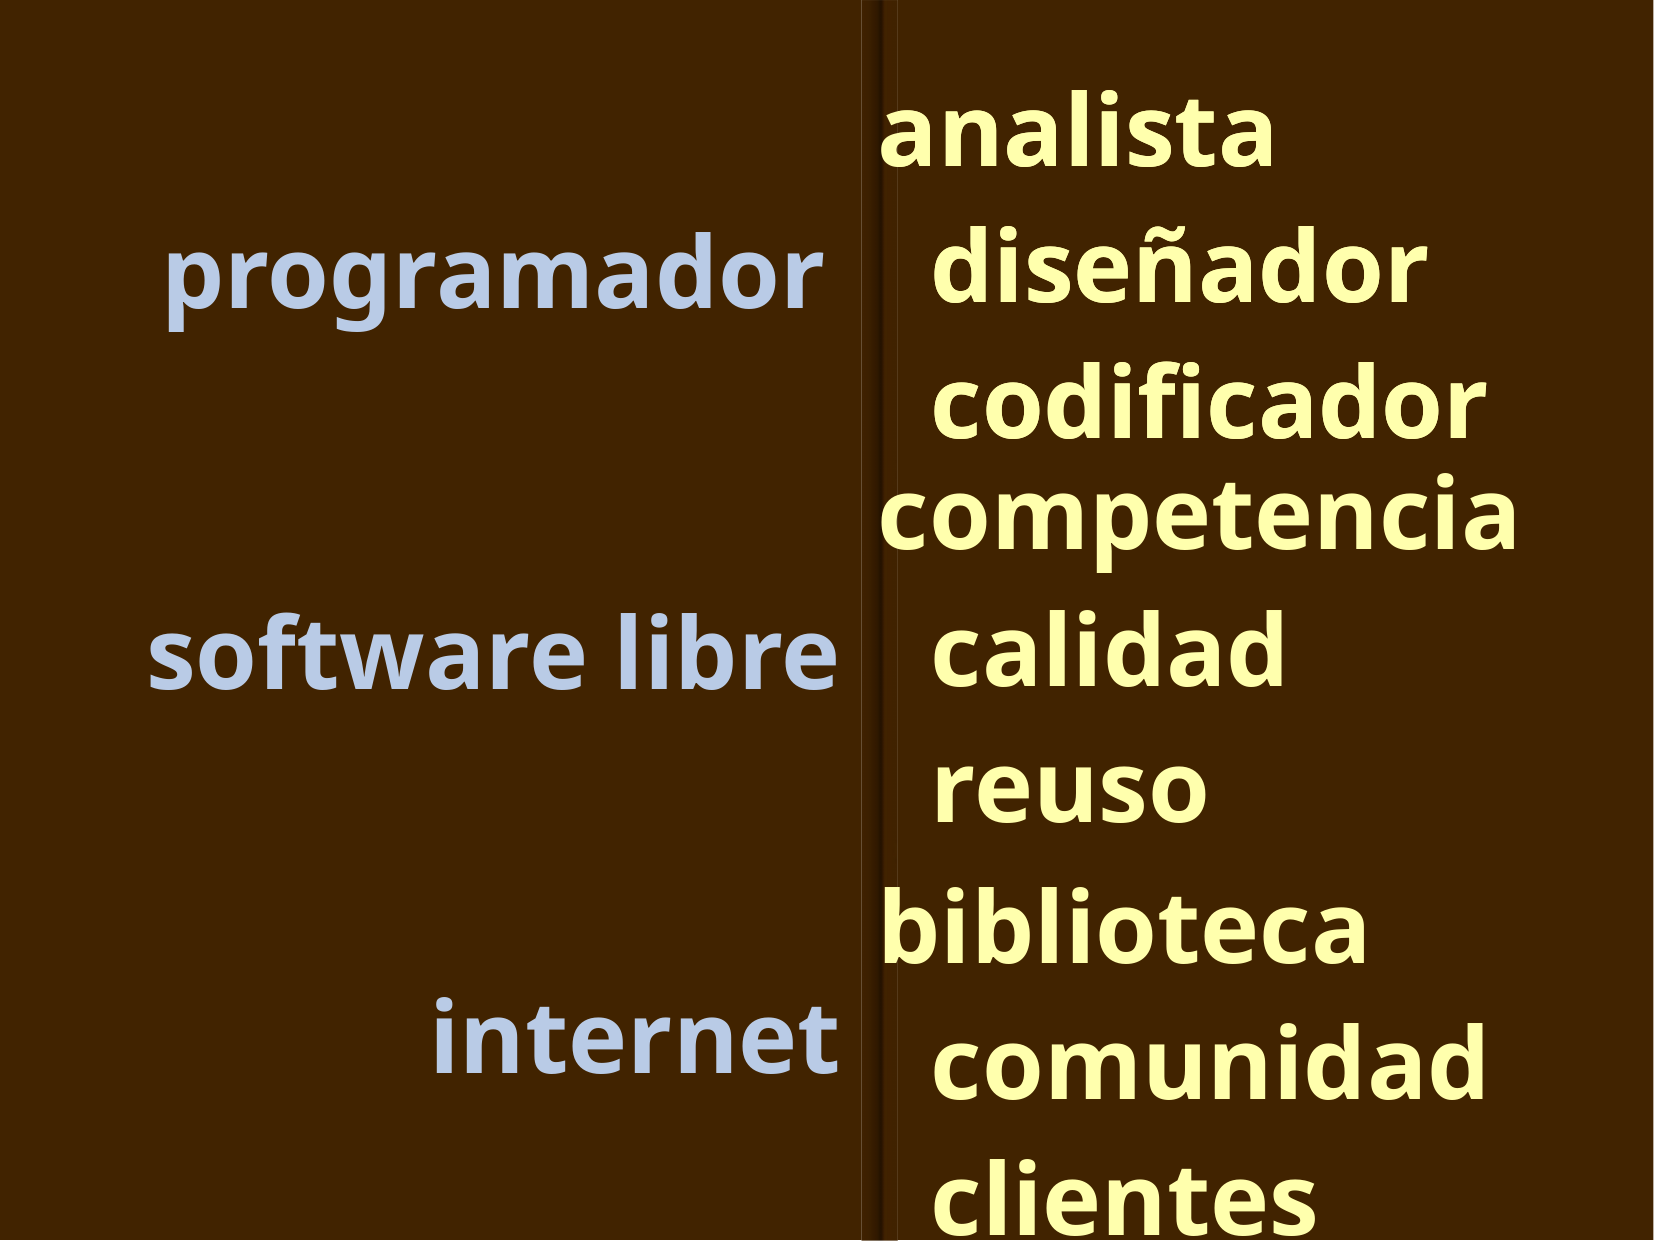

analista diseñador codificador
analista
diseñador codificador
# programador
competencia
calidad
reuso
software libre
biblioteca
comunidad
clientes
internet